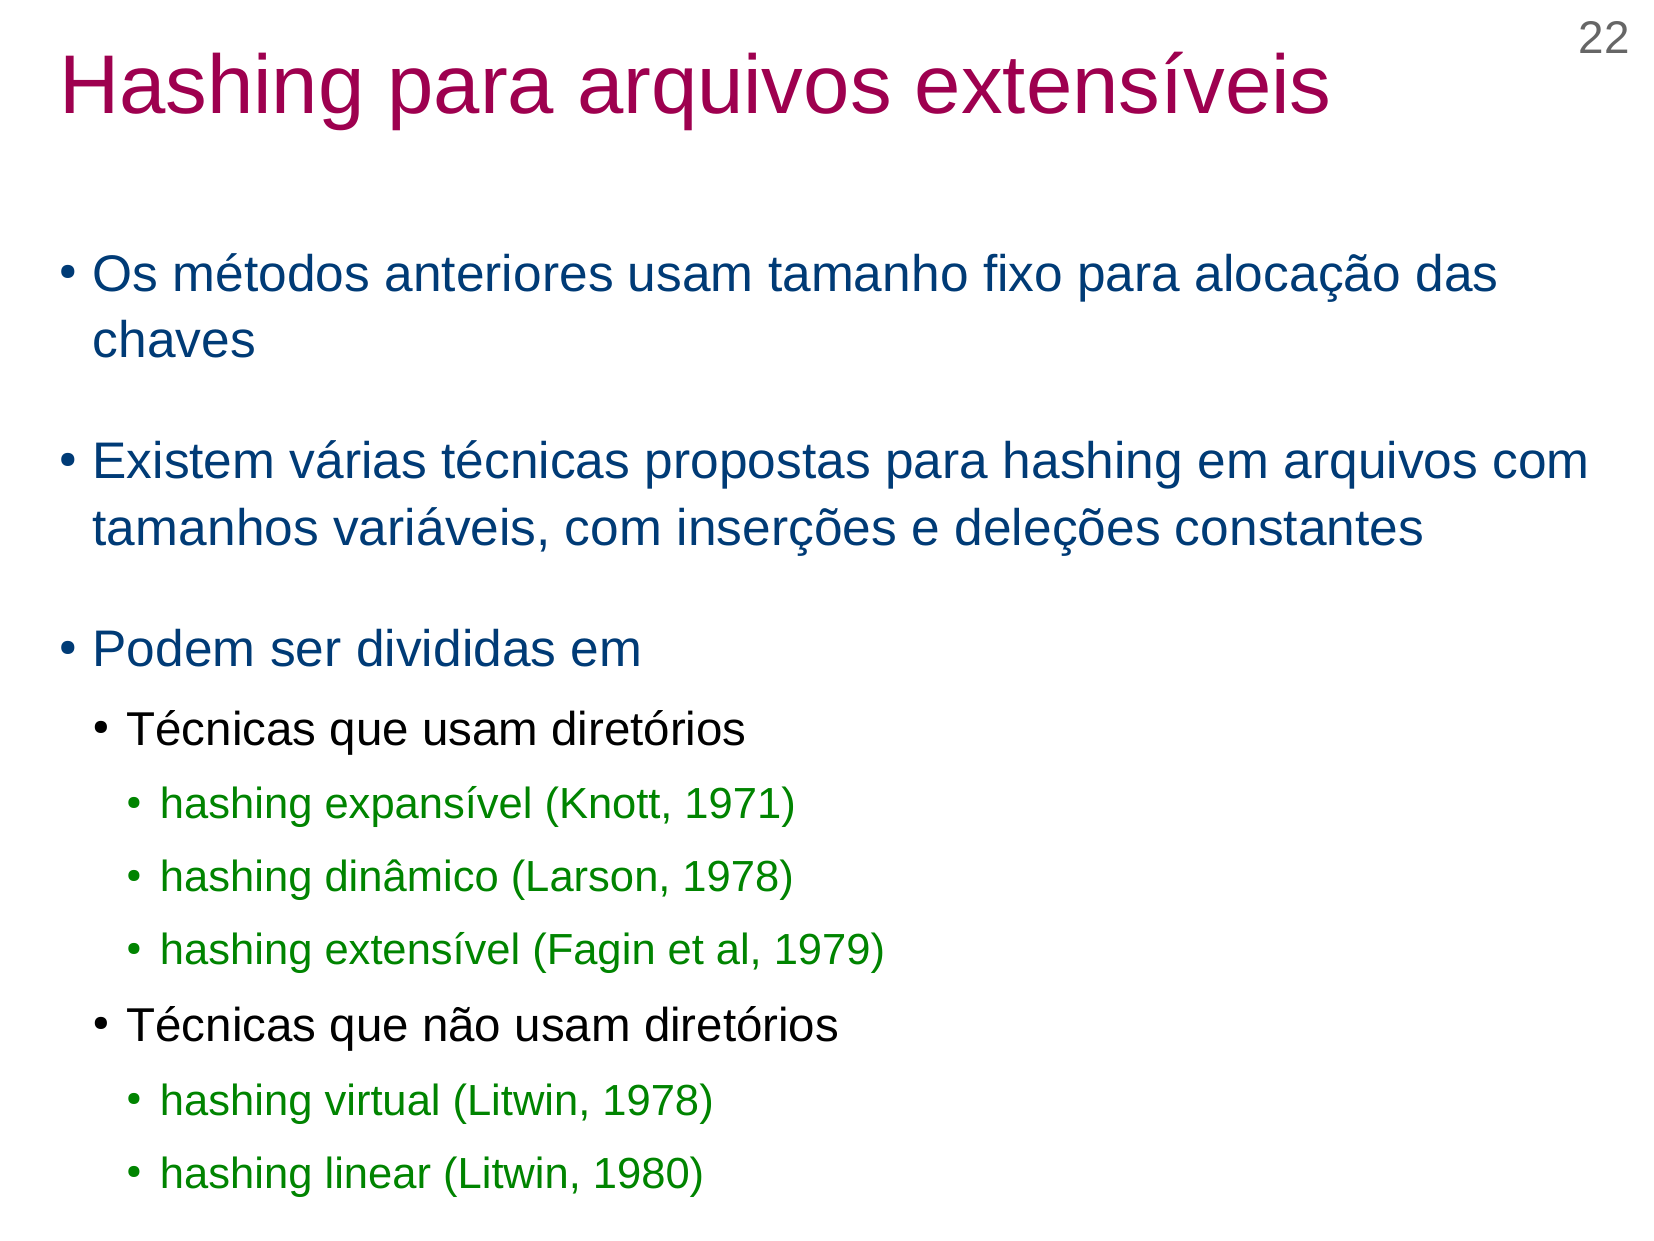

22
# Hashing para arquivos extensíveis
Os métodos anteriores usam tamanho fixo para alocação das chaves
Existem várias técnicas propostas para hashing em arquivos com tamanhos variáveis, com inserções e deleções constantes
Podem ser divididas em
Técnicas que usam diretórios
hashing expansível (Knott, 1971)
hashing dinâmico (Larson, 1978)
hashing extensível (Fagin et al, 1979)
Técnicas que não usam diretórios
hashing virtual (Litwin, 1978)
hashing linear (Litwin, 1980)